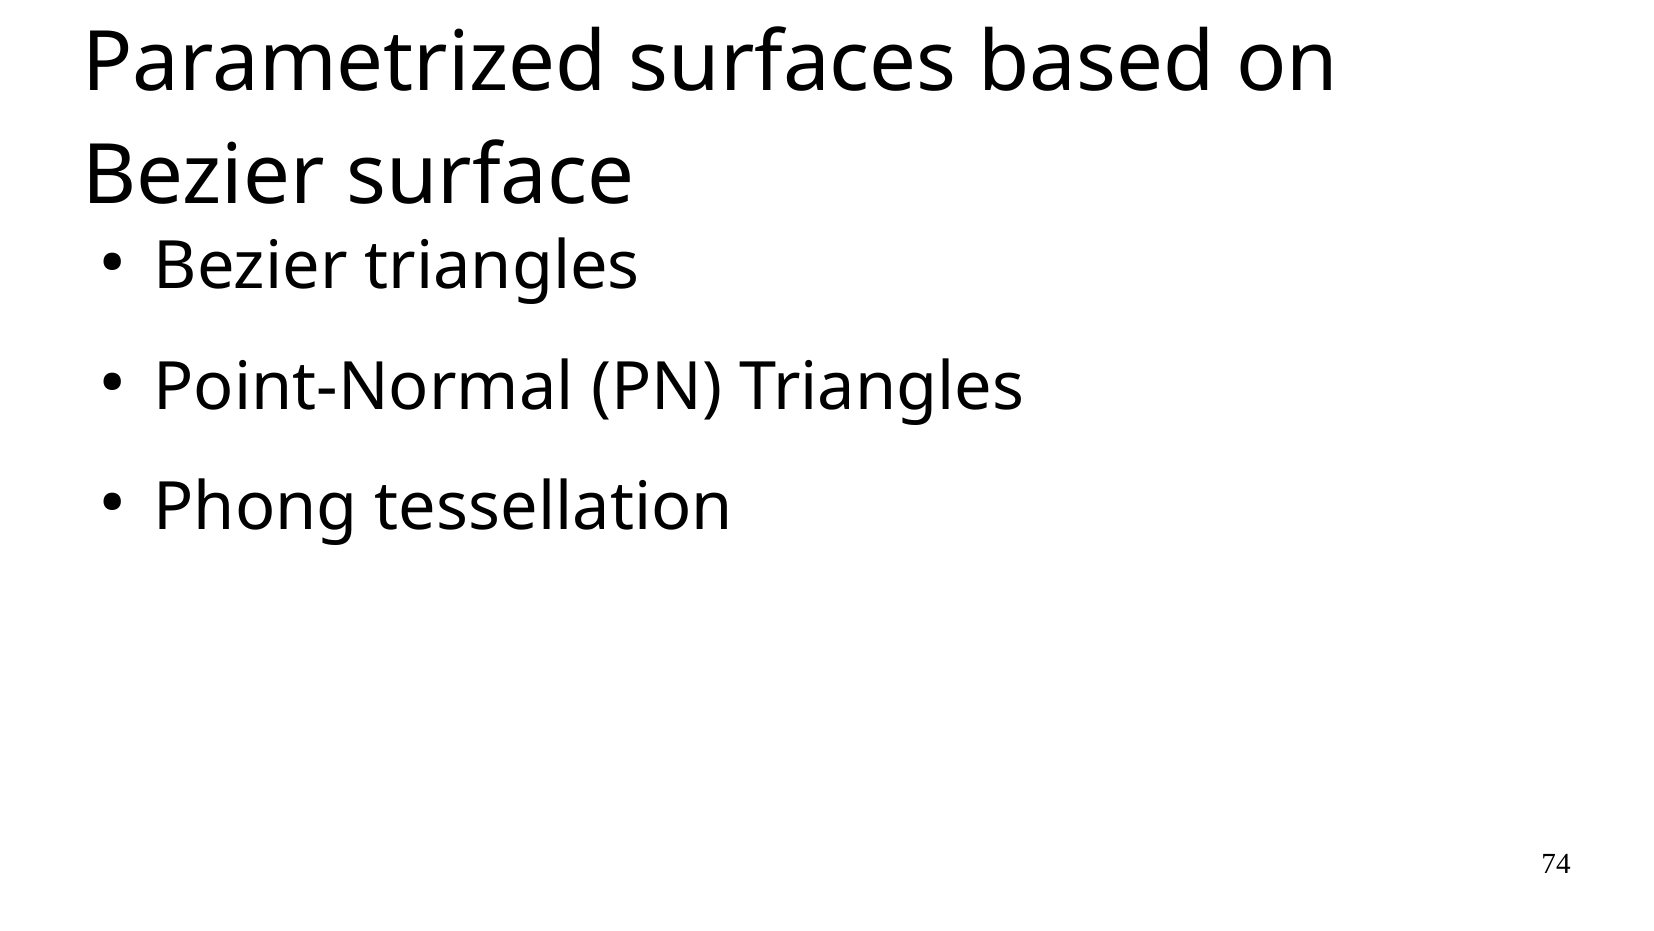

# Parametrized surfaces based on Bezier surface
Bezier triangles
Point-Normal (PN) Triangles
Phong tessellation
74